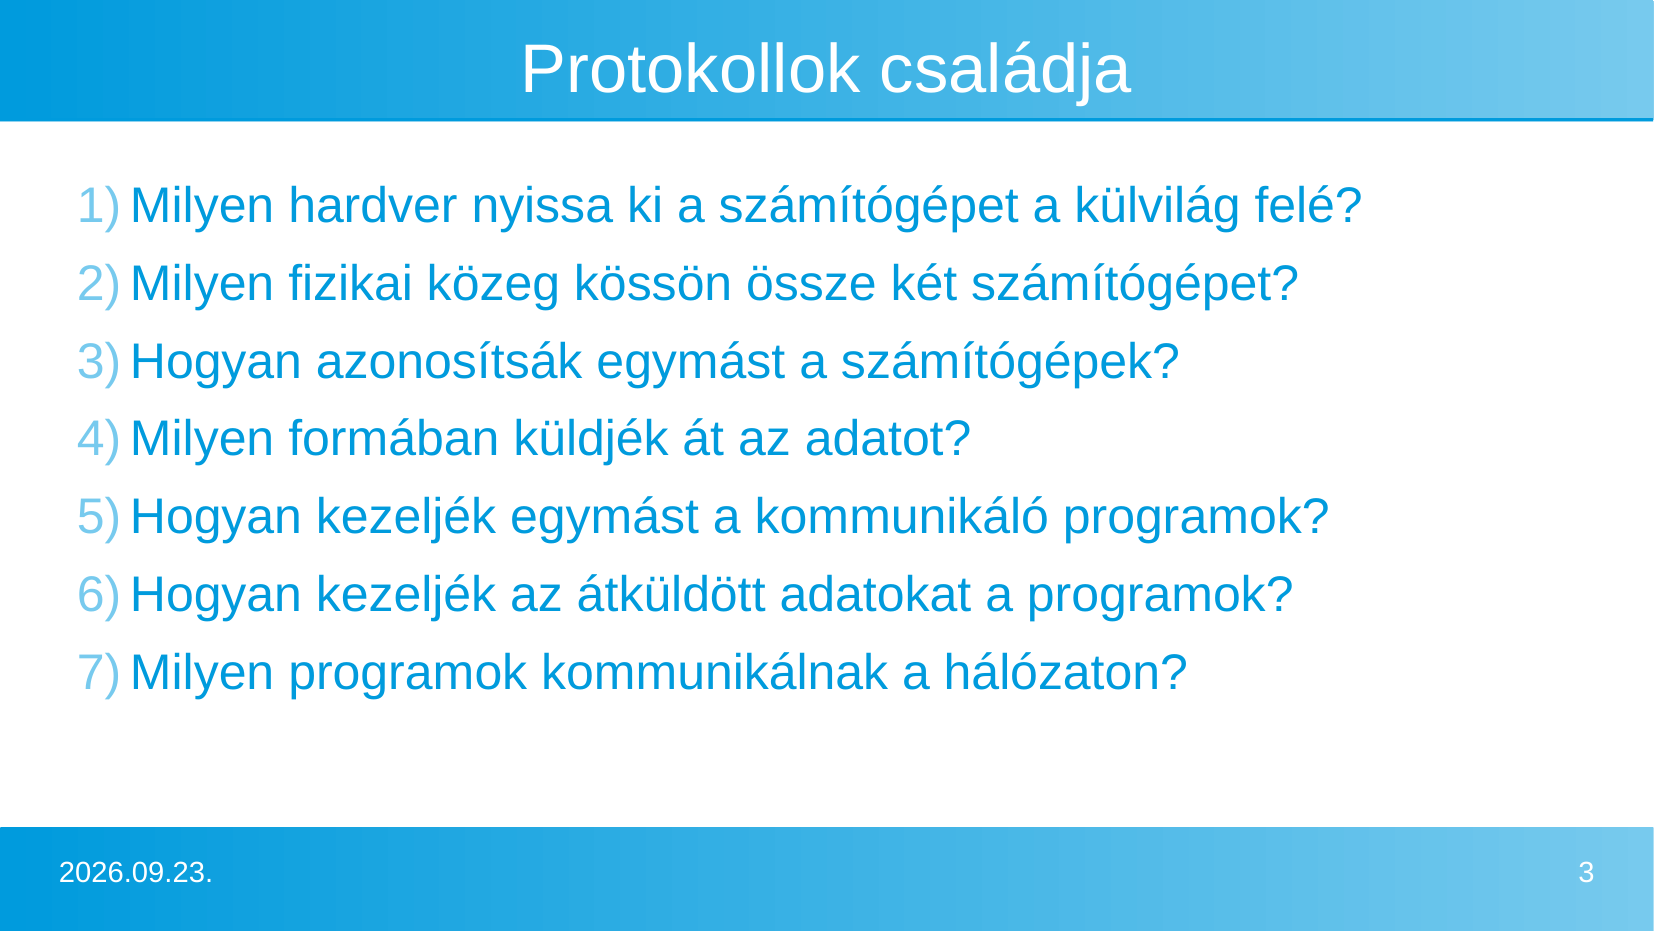

# Protokollok családja
Milyen hardver nyissa ki a számítógépet a külvilág felé?
Milyen fizikai közeg kössön össze két számítógépet?
Hogyan azonosítsák egymást a számítógépek?
Milyen formában küldjék át az adatot?
Hogyan kezeljék egymást a kommunikáló programok?
Hogyan kezeljék az átküldött adatokat a programok?
Milyen programok kommunikálnak a hálózaton?
3